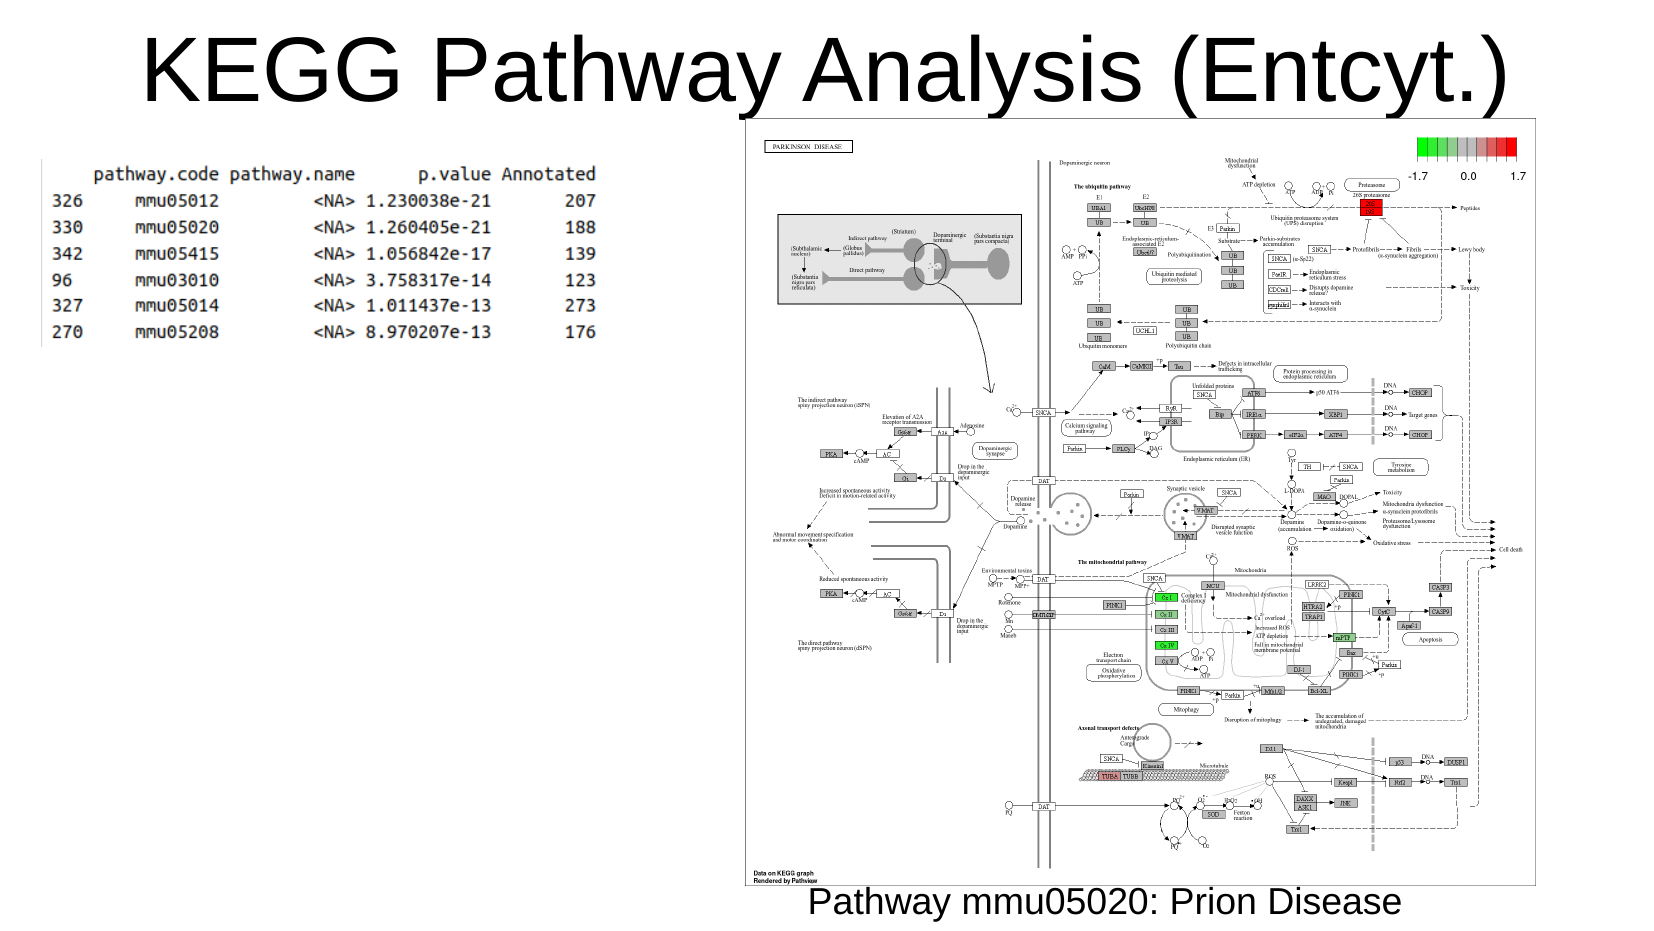

# KEGG Pathway Analysis (Entcyt.)
Pathway mmu05020: Prion Disease